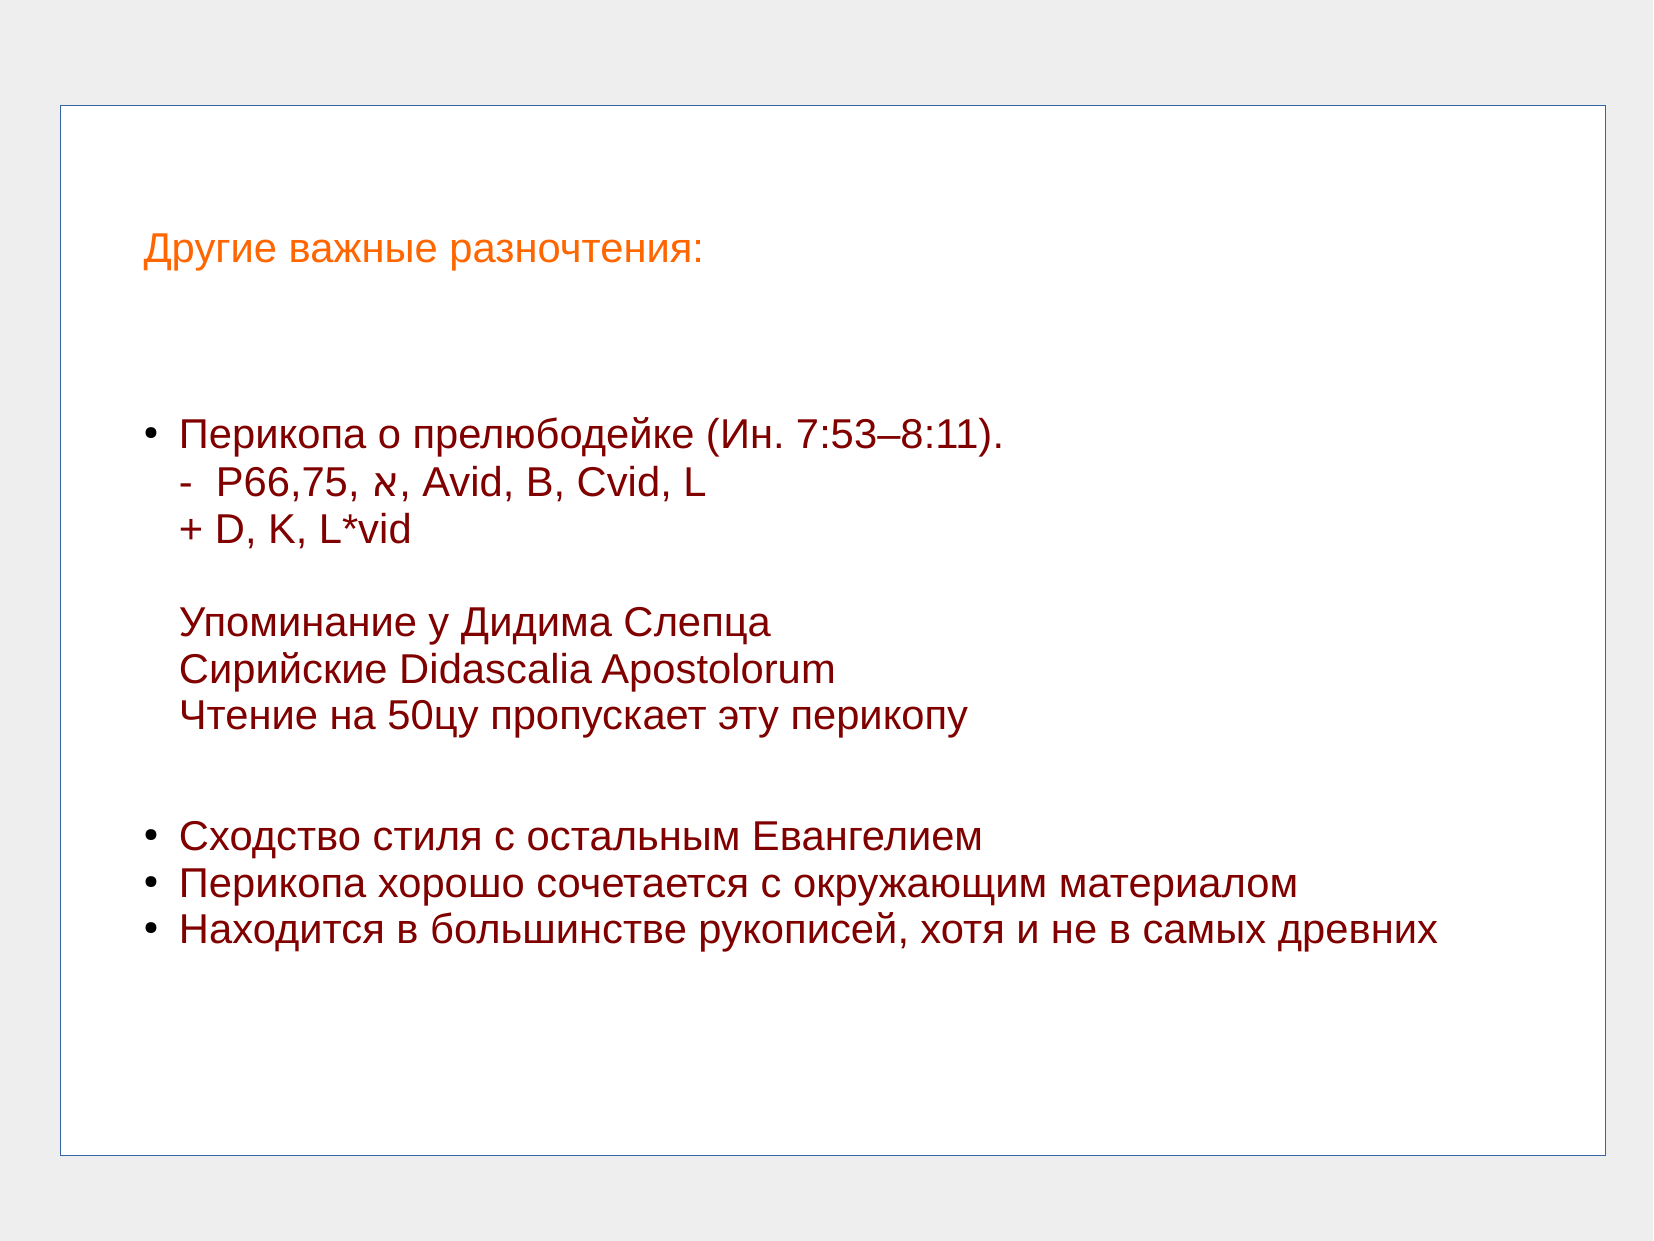

# Другие важные разночтения:
Перикопа о прелюбодейке (Ин. 7:53–8:11).
- P66,75, א, Avid, B, Cvid, L
+ D, K, L*vid
Упоминание у Дидима Слепца
Сирийские Didascalia Apostolorum
Чтение на 50цу пропускает эту перикопу
Сходство стиля с остальным Евангелием
Перикопа хорошо сочетается с окружающим материалом
Находится в большинстве рукописей, хотя и не в самых древних